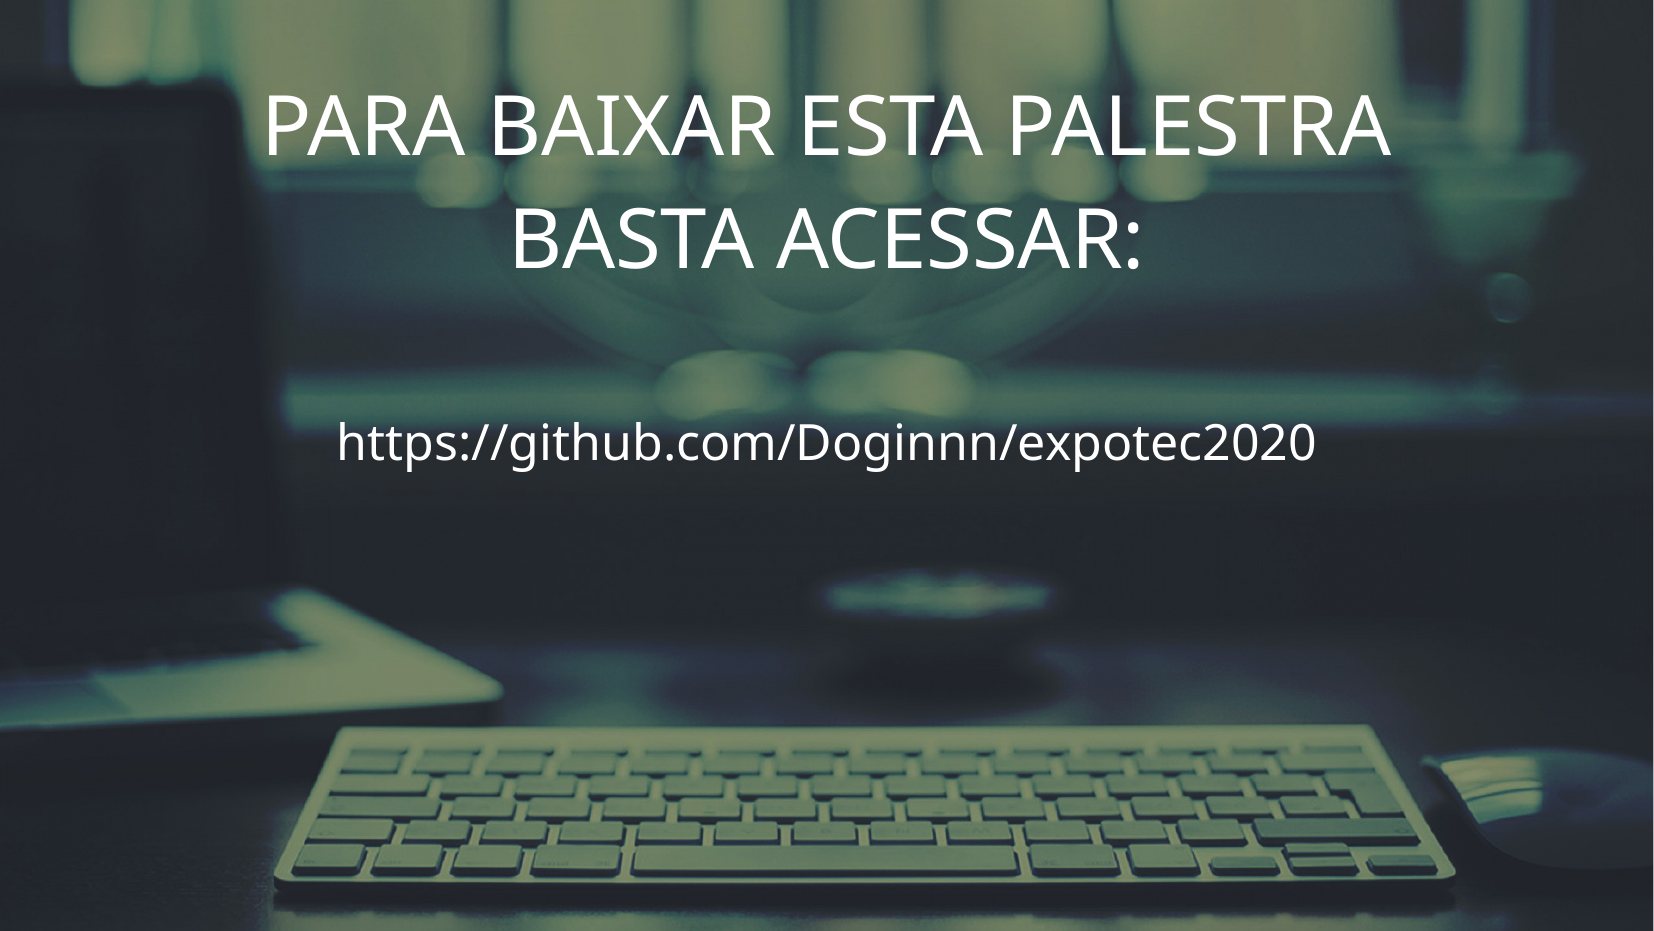

PARA BAIXAR ESTA PALESTRA BASTA ACESSAR:
https://github.com/Doginnn/expotec2020